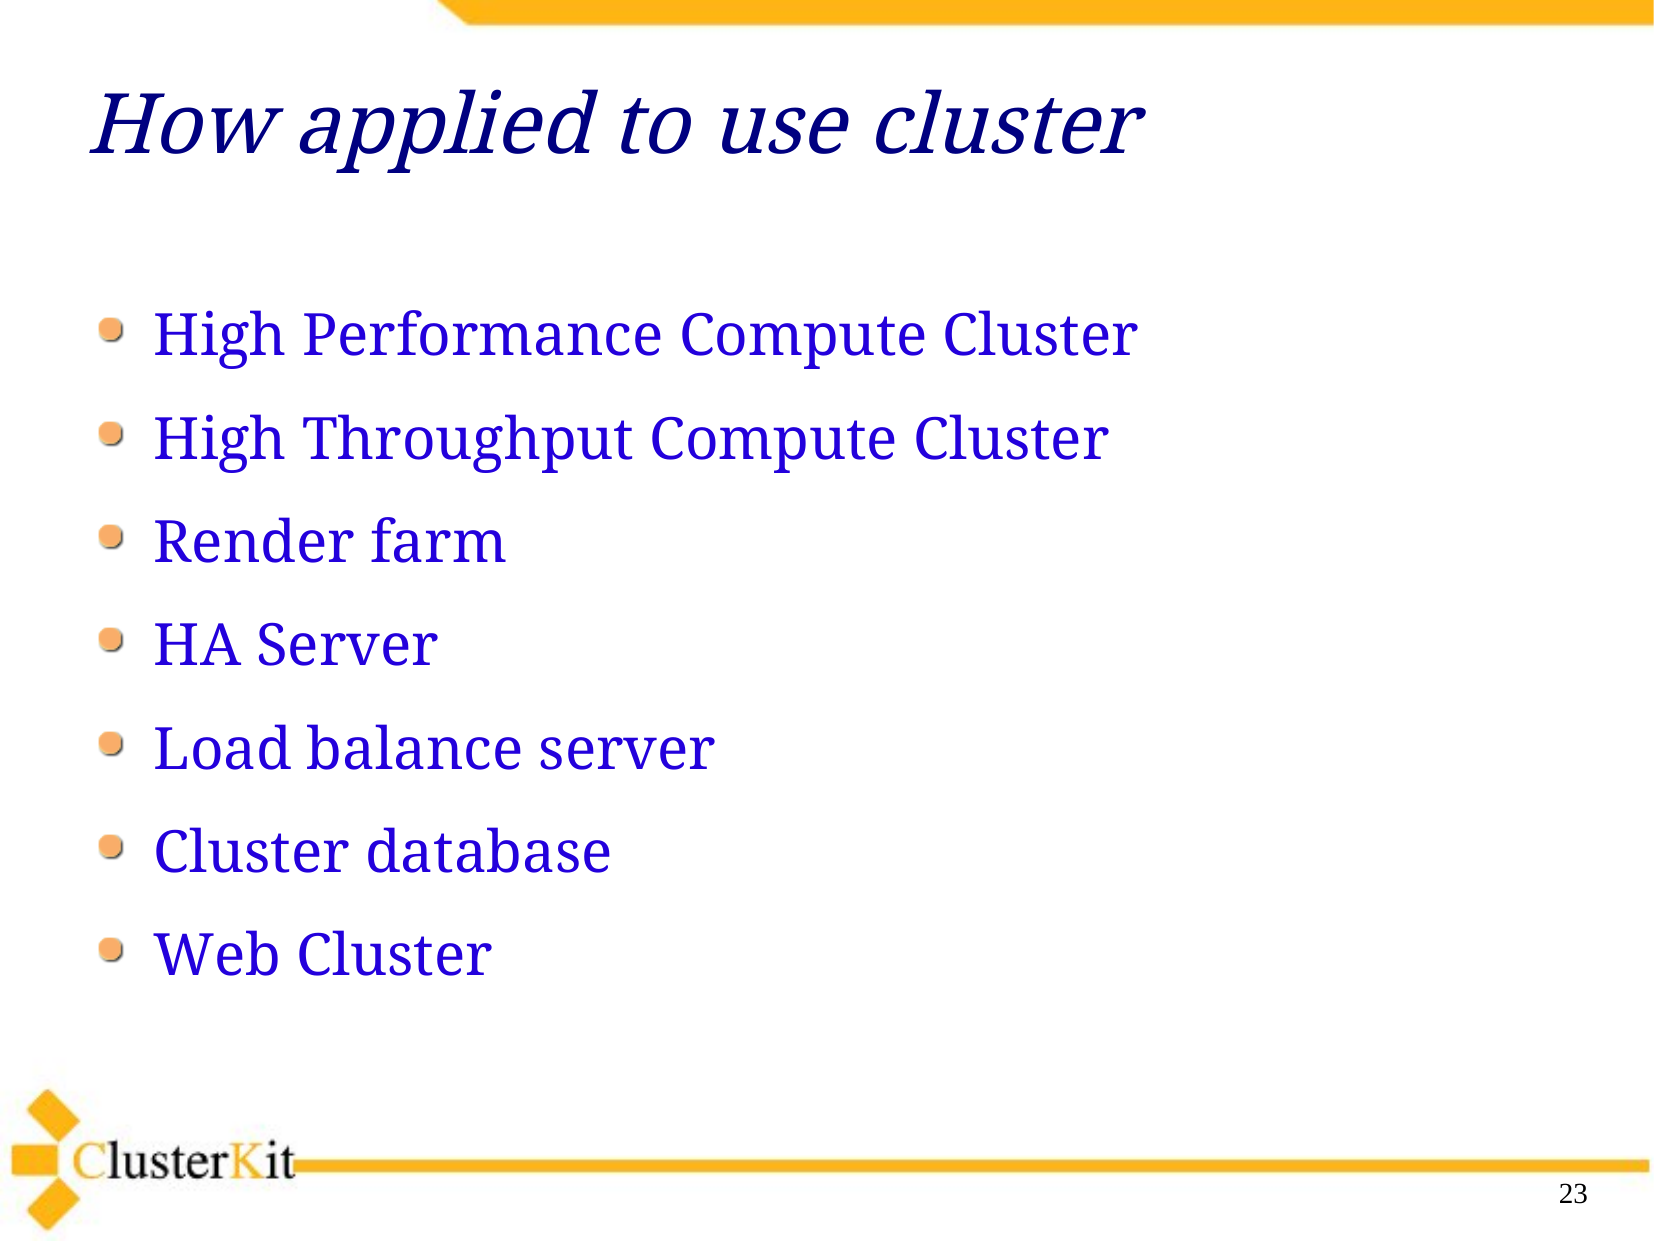

# How applied to use cluster
High Performance Compute Cluster
High Throughput Compute Cluster
Render farm
HA Server
Load balance server
Cluster database
Web Cluster
23